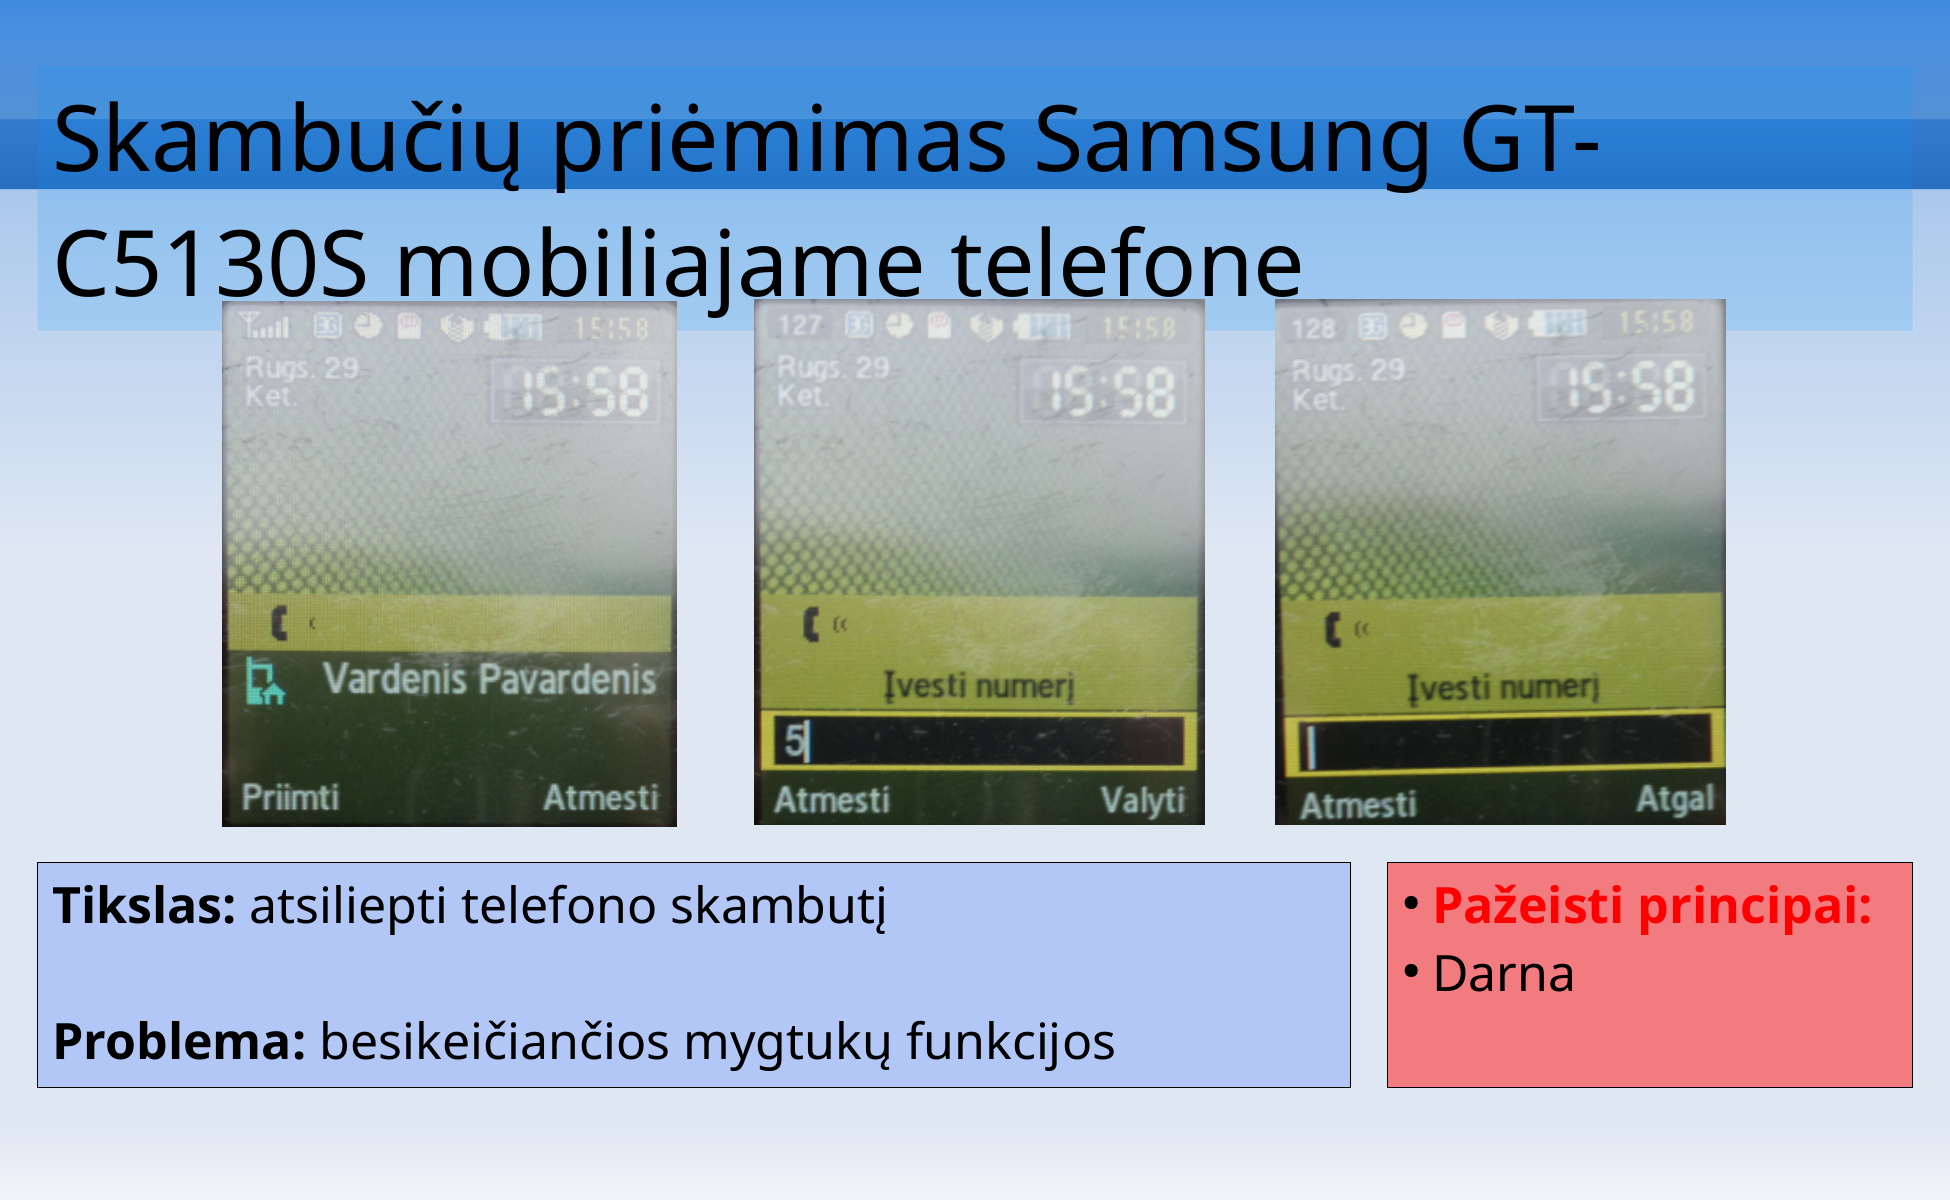

Skambučių priėmimas Samsung GT-C5130S mobiliajame telefone
Tikslas: atsiliepti telefono skambutį
Problema: besikeičiančios mygtukų funkcijos
Pažeisti principai:
Darna